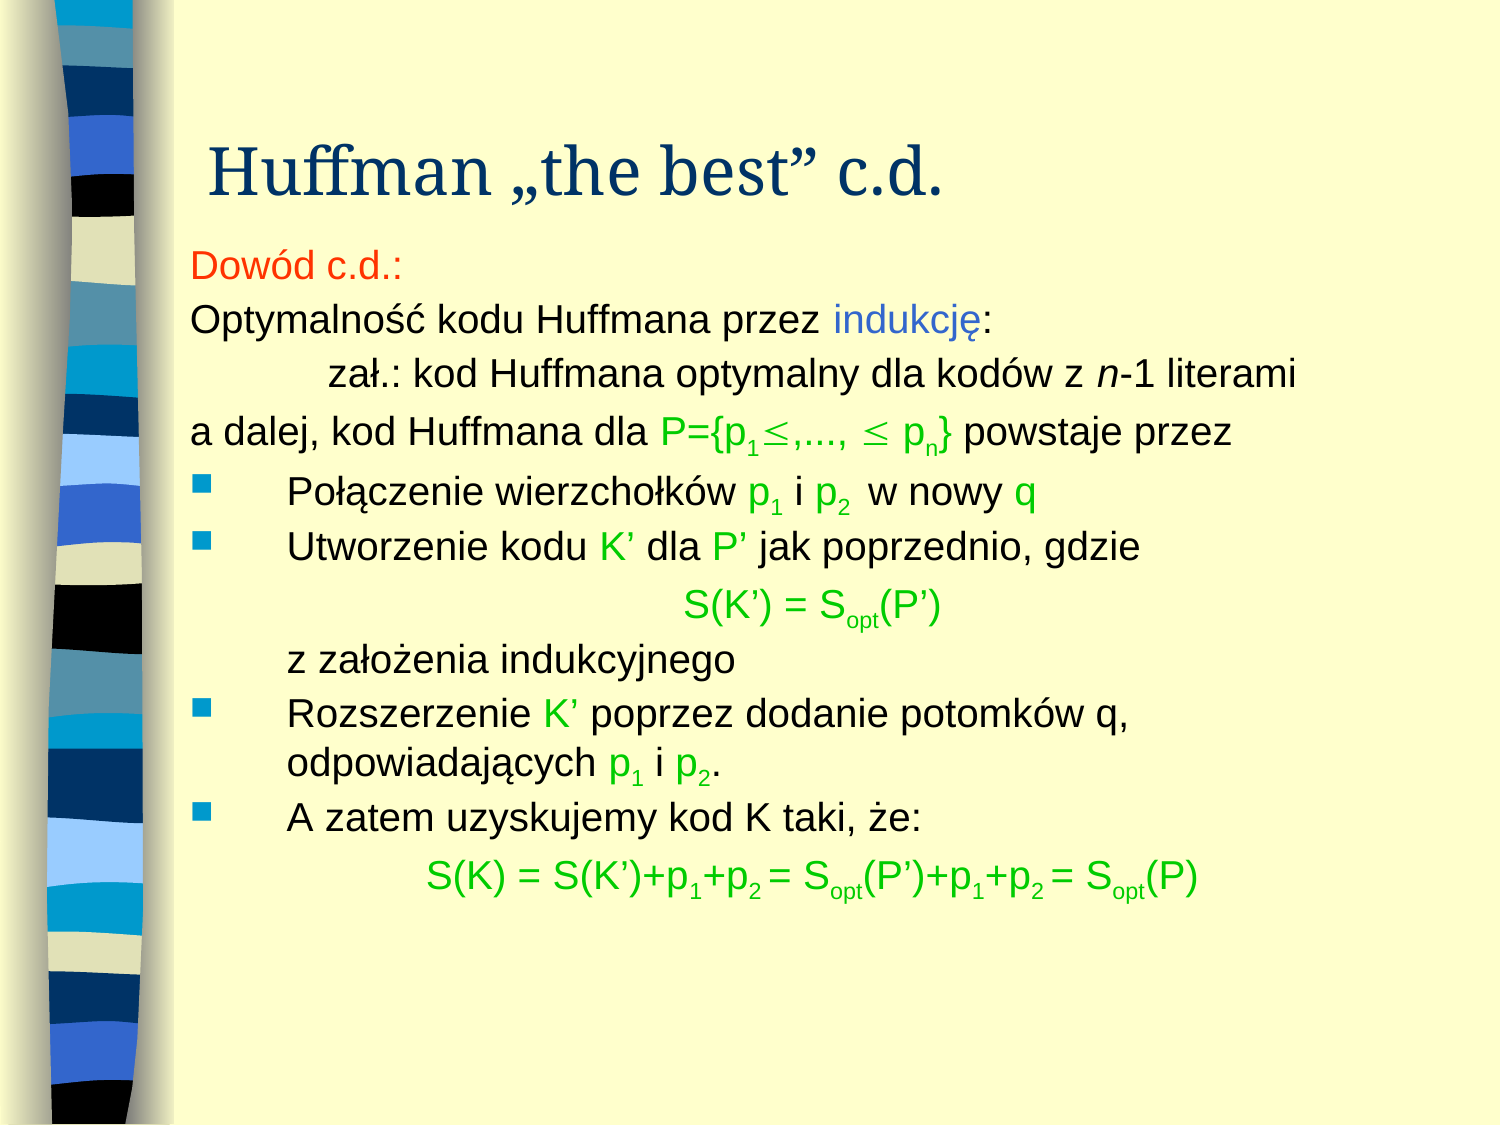

# Huffman „the best” c.d.
Dowód c.d.:
Optymalność kodu Huffmana przez indukcję:
zał.: kod Huffmana optymalny dla kodów z n-1 literami
a dalej, kod Huffmana dla P={p1,...,  pn} powstaje przez
Połączenie wierzchołków p1 i p2 w nowy q
Utworzenie kodu K’ dla P’ jak poprzednio, gdzie
S(K’) = Sopt(P’)
	z założenia indukcyjnego
Rozszerzenie K’ poprzez dodanie potomków q, odpowiadających p1 i p2.
A zatem uzyskujemy kod K taki, że:
S(K) = S(K’)+p1+p2 = Sopt(P’)+p1+p2 = Sopt(P)